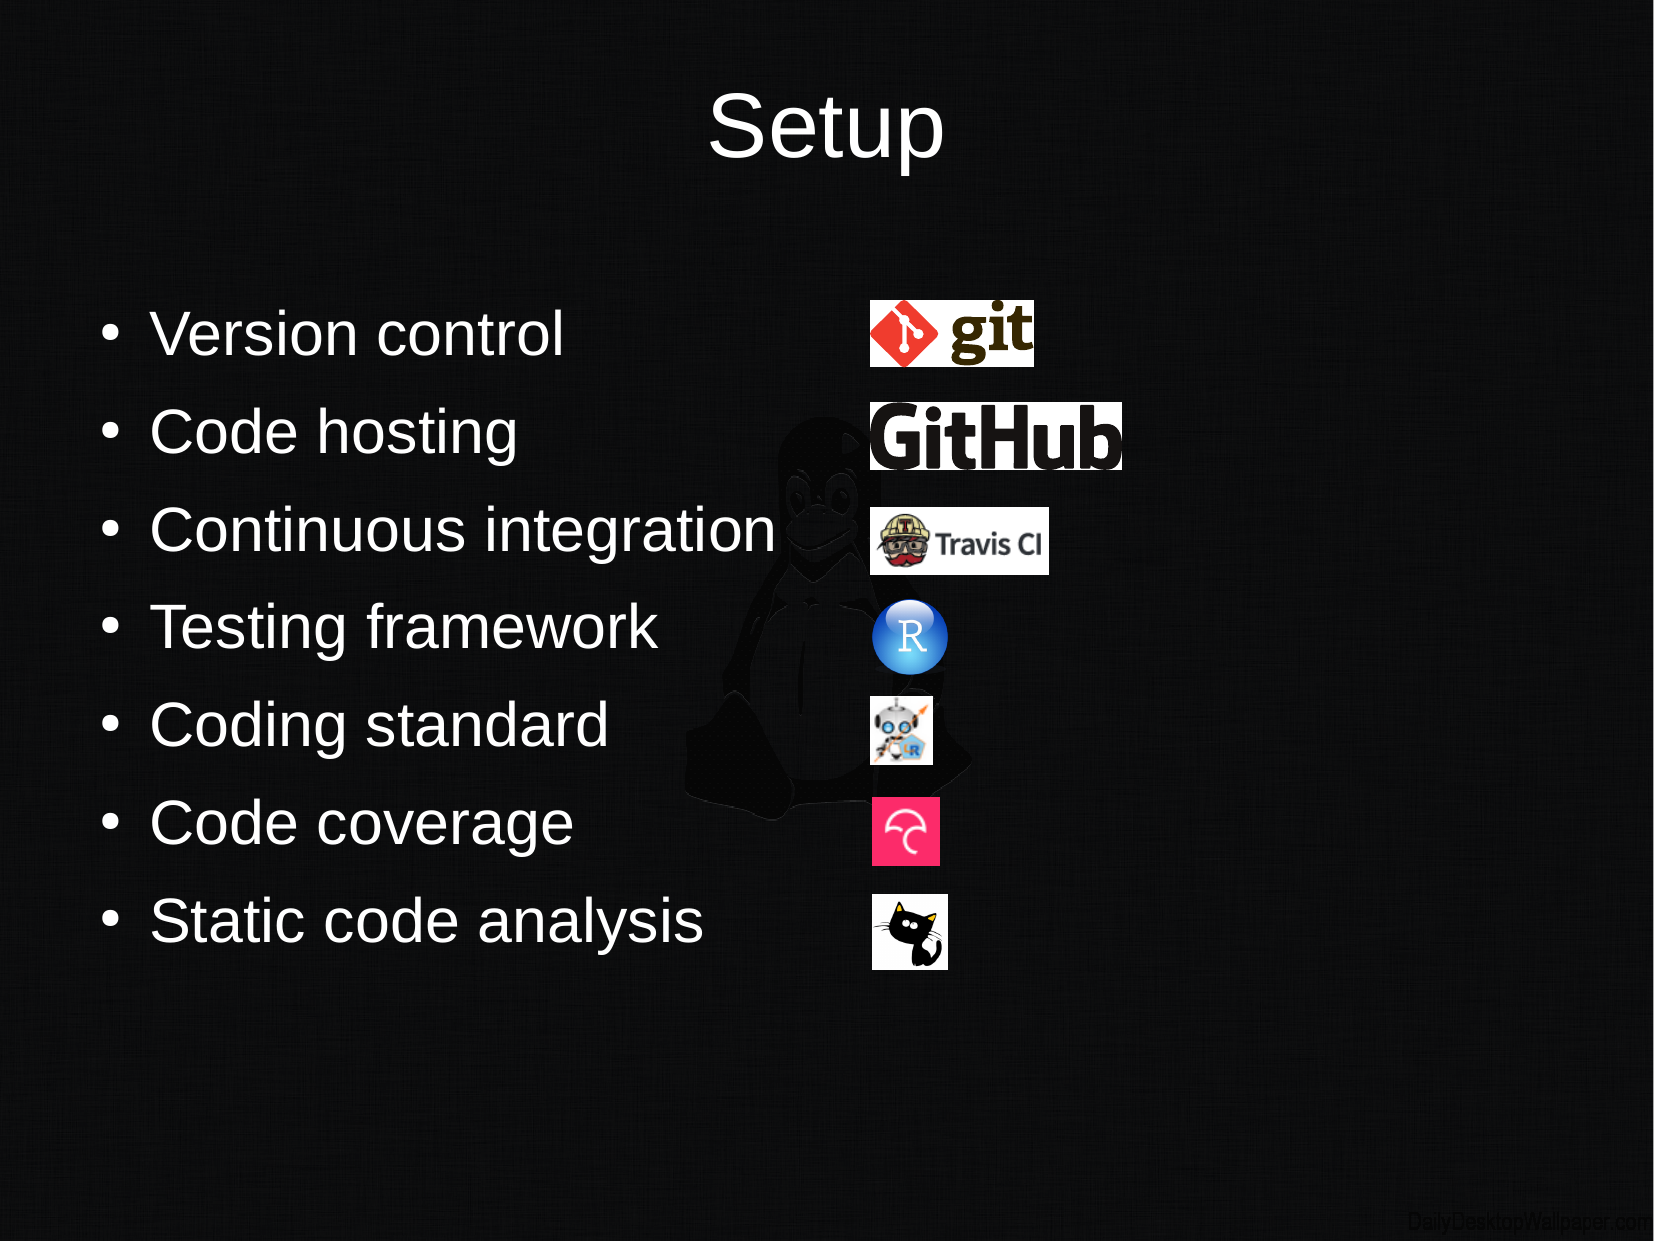

# Setup
Version control
Code hosting
Continuous integration
Testing framework
Coding standard
Code coverage
Static code analysis